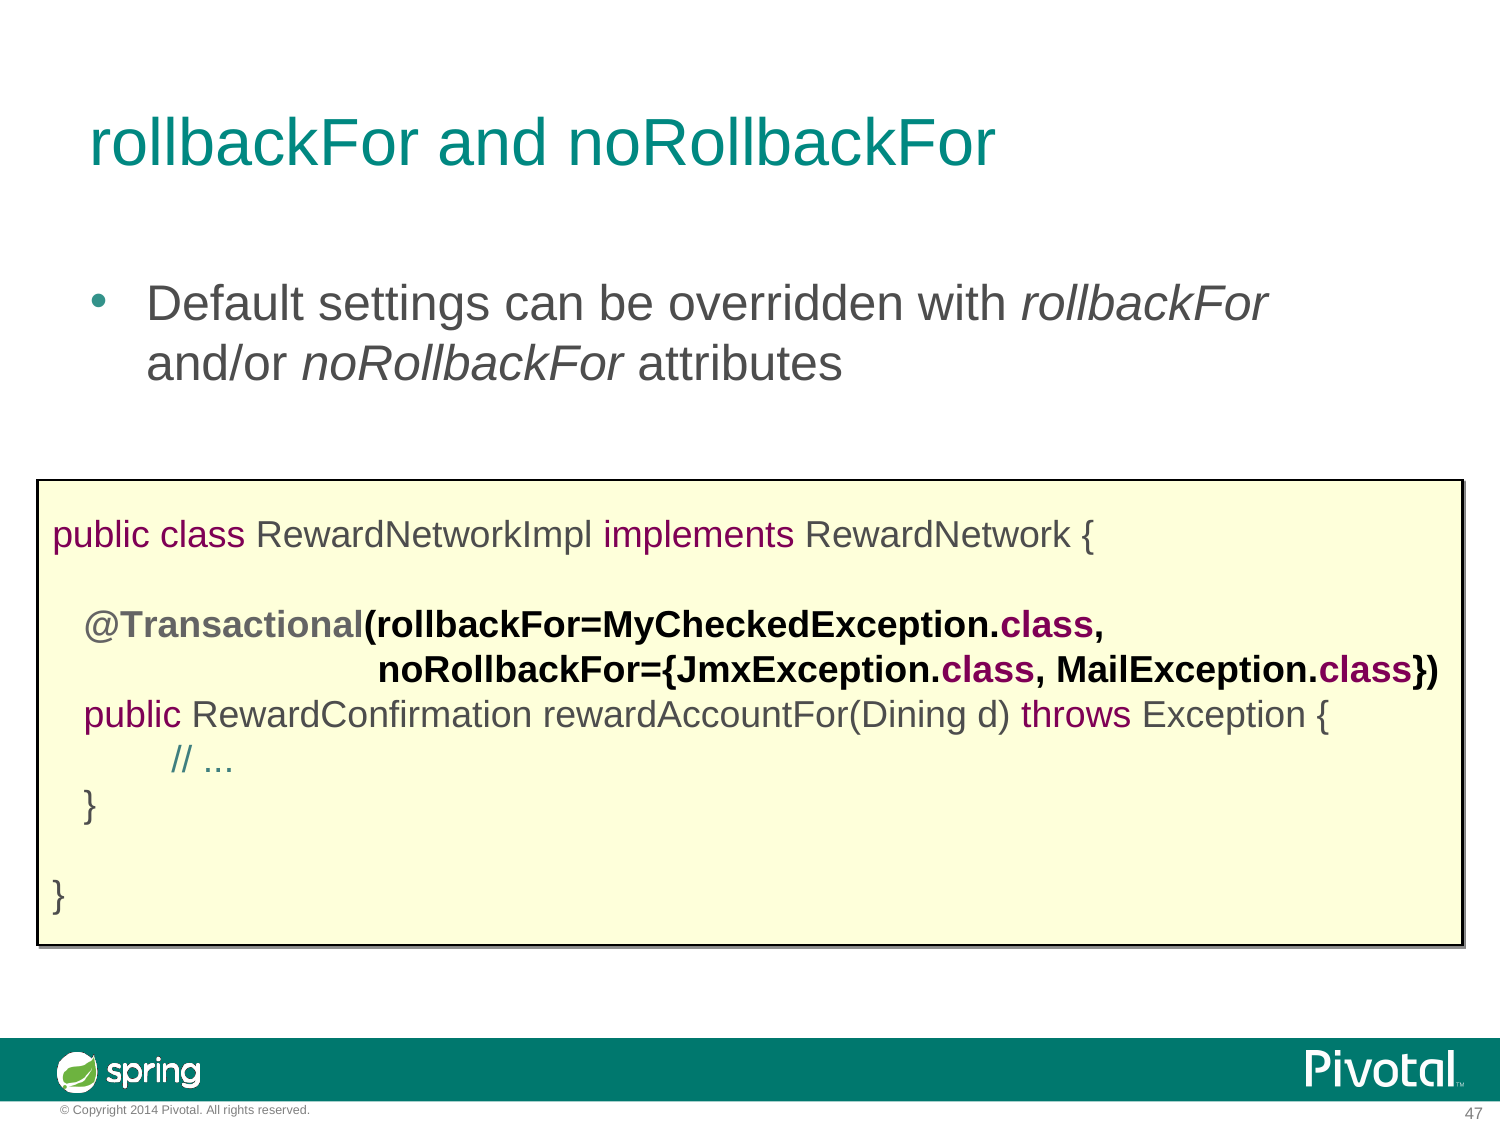

# rollbackFor and noRollbackFor
Default settings can be overridden with rollbackFor and/or noRollbackFor attributes
public class RewardNetworkImpl implements RewardNetwork {
 @Transactional(rollbackFor=MyCheckedException.class,
 noRollbackFor={JmxException.class, MailException.class})
 public RewardConfirmation rewardAccountFor(Dining d) throws Exception {
	 // ...
 }
}